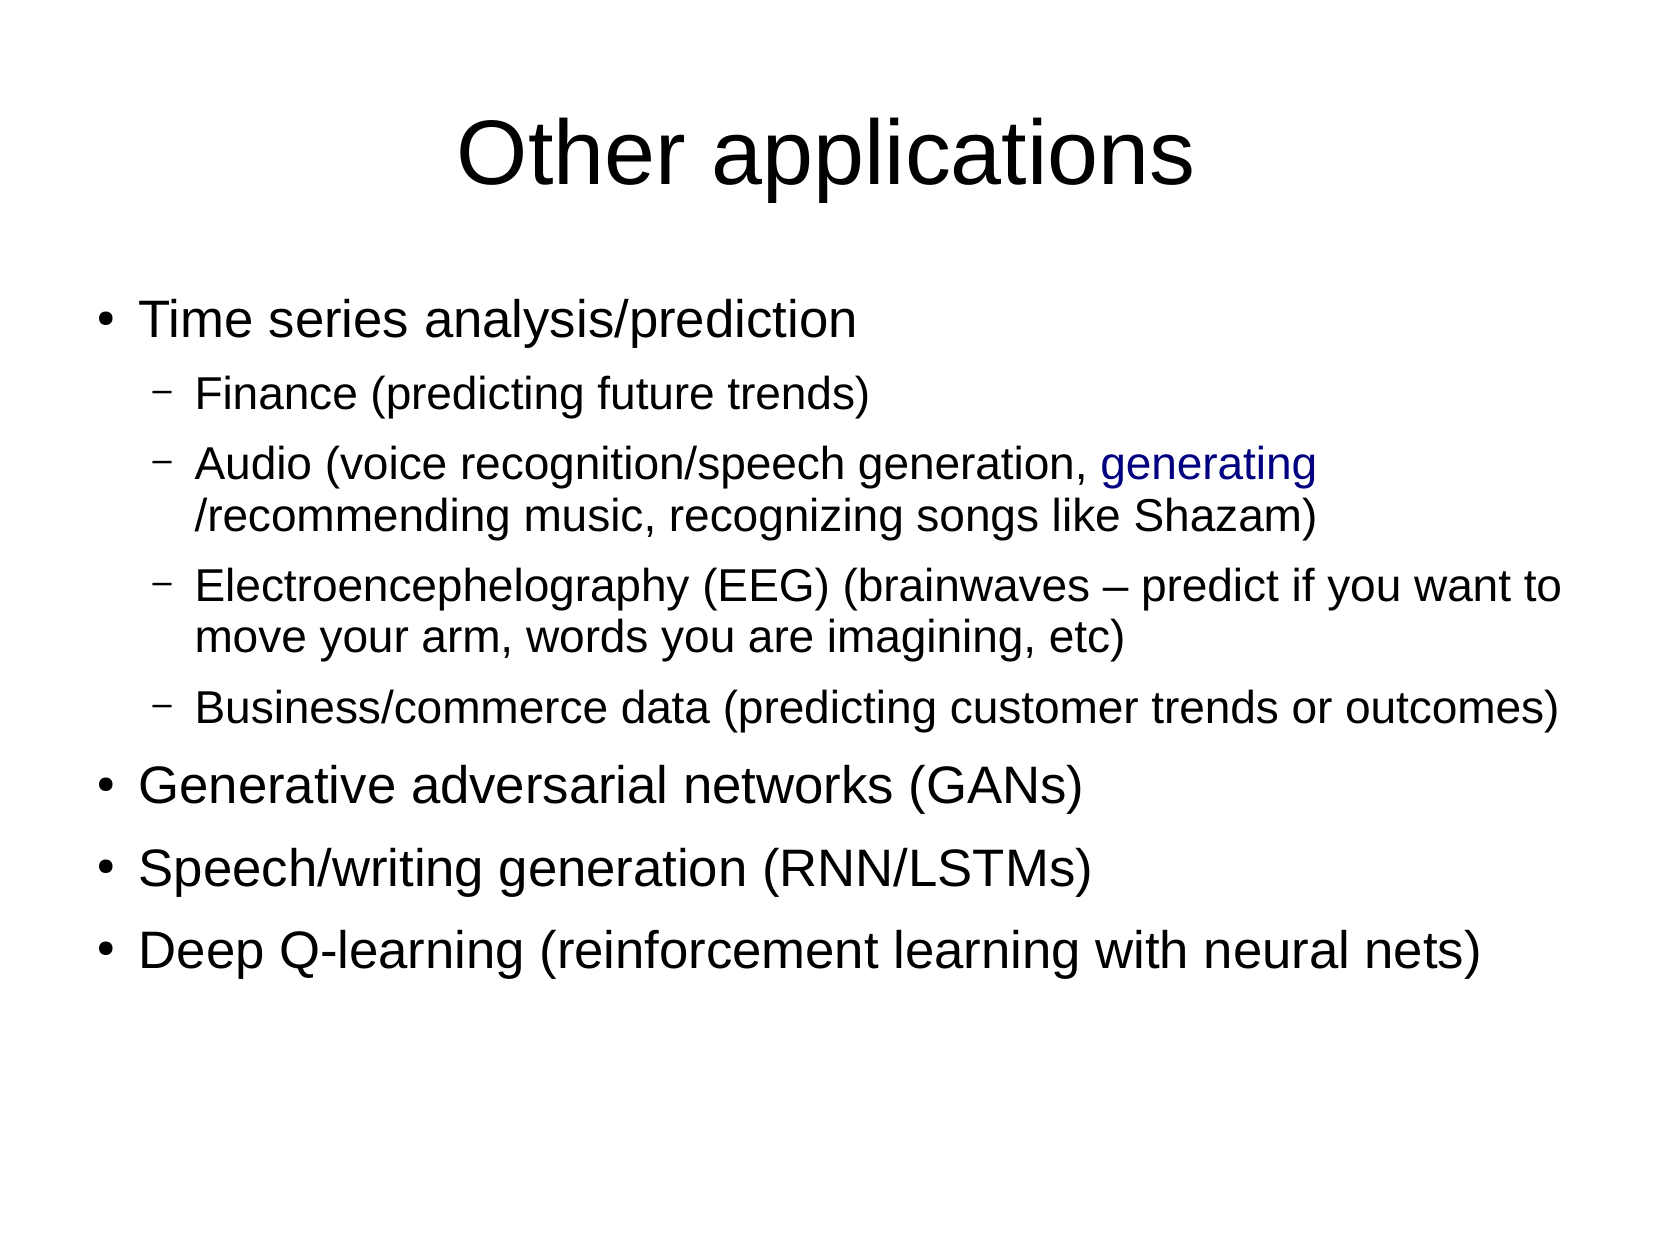

# Other applications
Time series analysis/prediction
Finance (predicting future trends)
Audio (voice recognition/speech generation, generating/recommending music, recognizing songs like Shazam)
Electroencephelography (EEG) (brainwaves – predict if you want to move your arm, words you are imagining, etc)
Business/commerce data (predicting customer trends or outcomes)
Generative adversarial networks (GANs)
Speech/writing generation (RNN/LSTMs)
Deep Q-learning (reinforcement learning with neural nets)